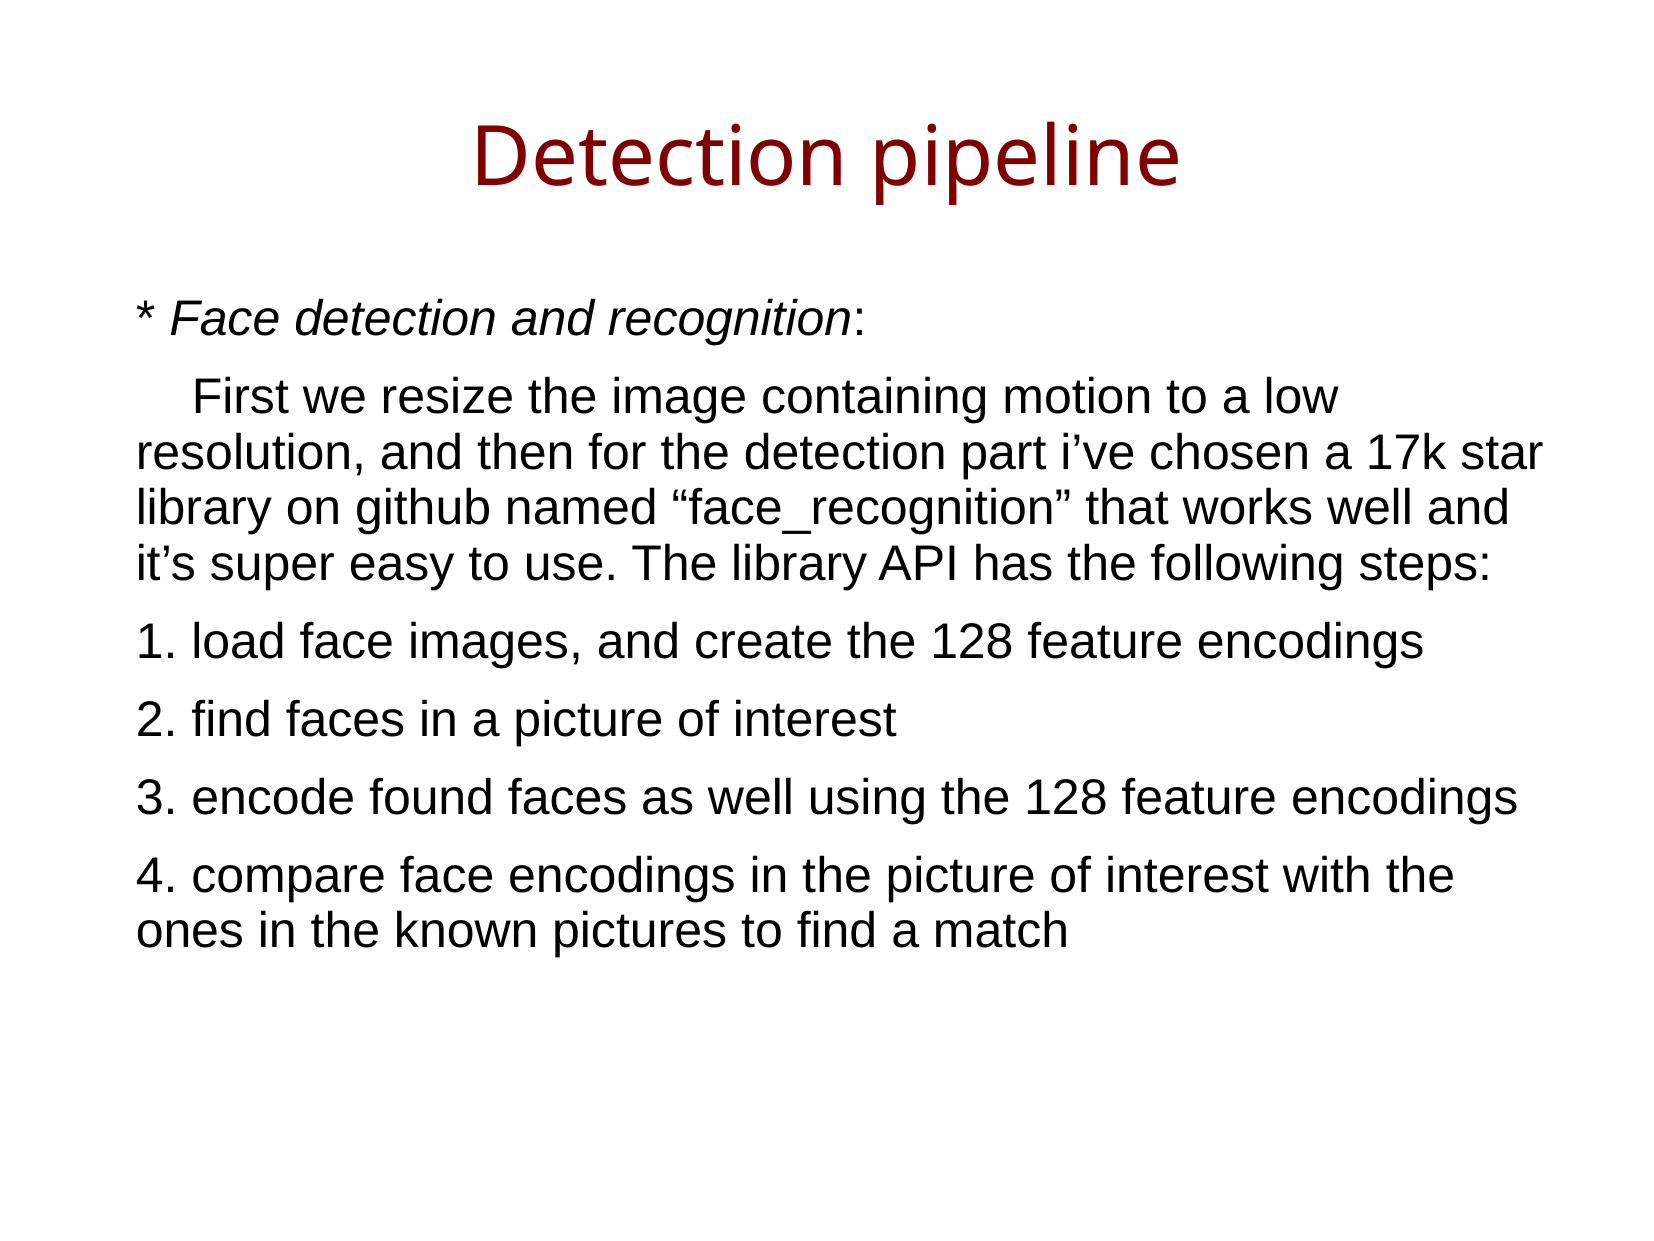

# Detection pipeline
* Face detection and recognition:
 First we resize the image containing motion to a low resolution, and then for the detection part i’ve chosen a 17k star library on github named “face_recognition” that works well and it’s super easy to use. The library API has the following steps:
1. load face images, and create the 128 feature encodings
2. find faces in a picture of interest
3. encode found faces as well using the 128 feature encodings
4. compare face encodings in the picture of interest with the ones in the known pictures to find a match